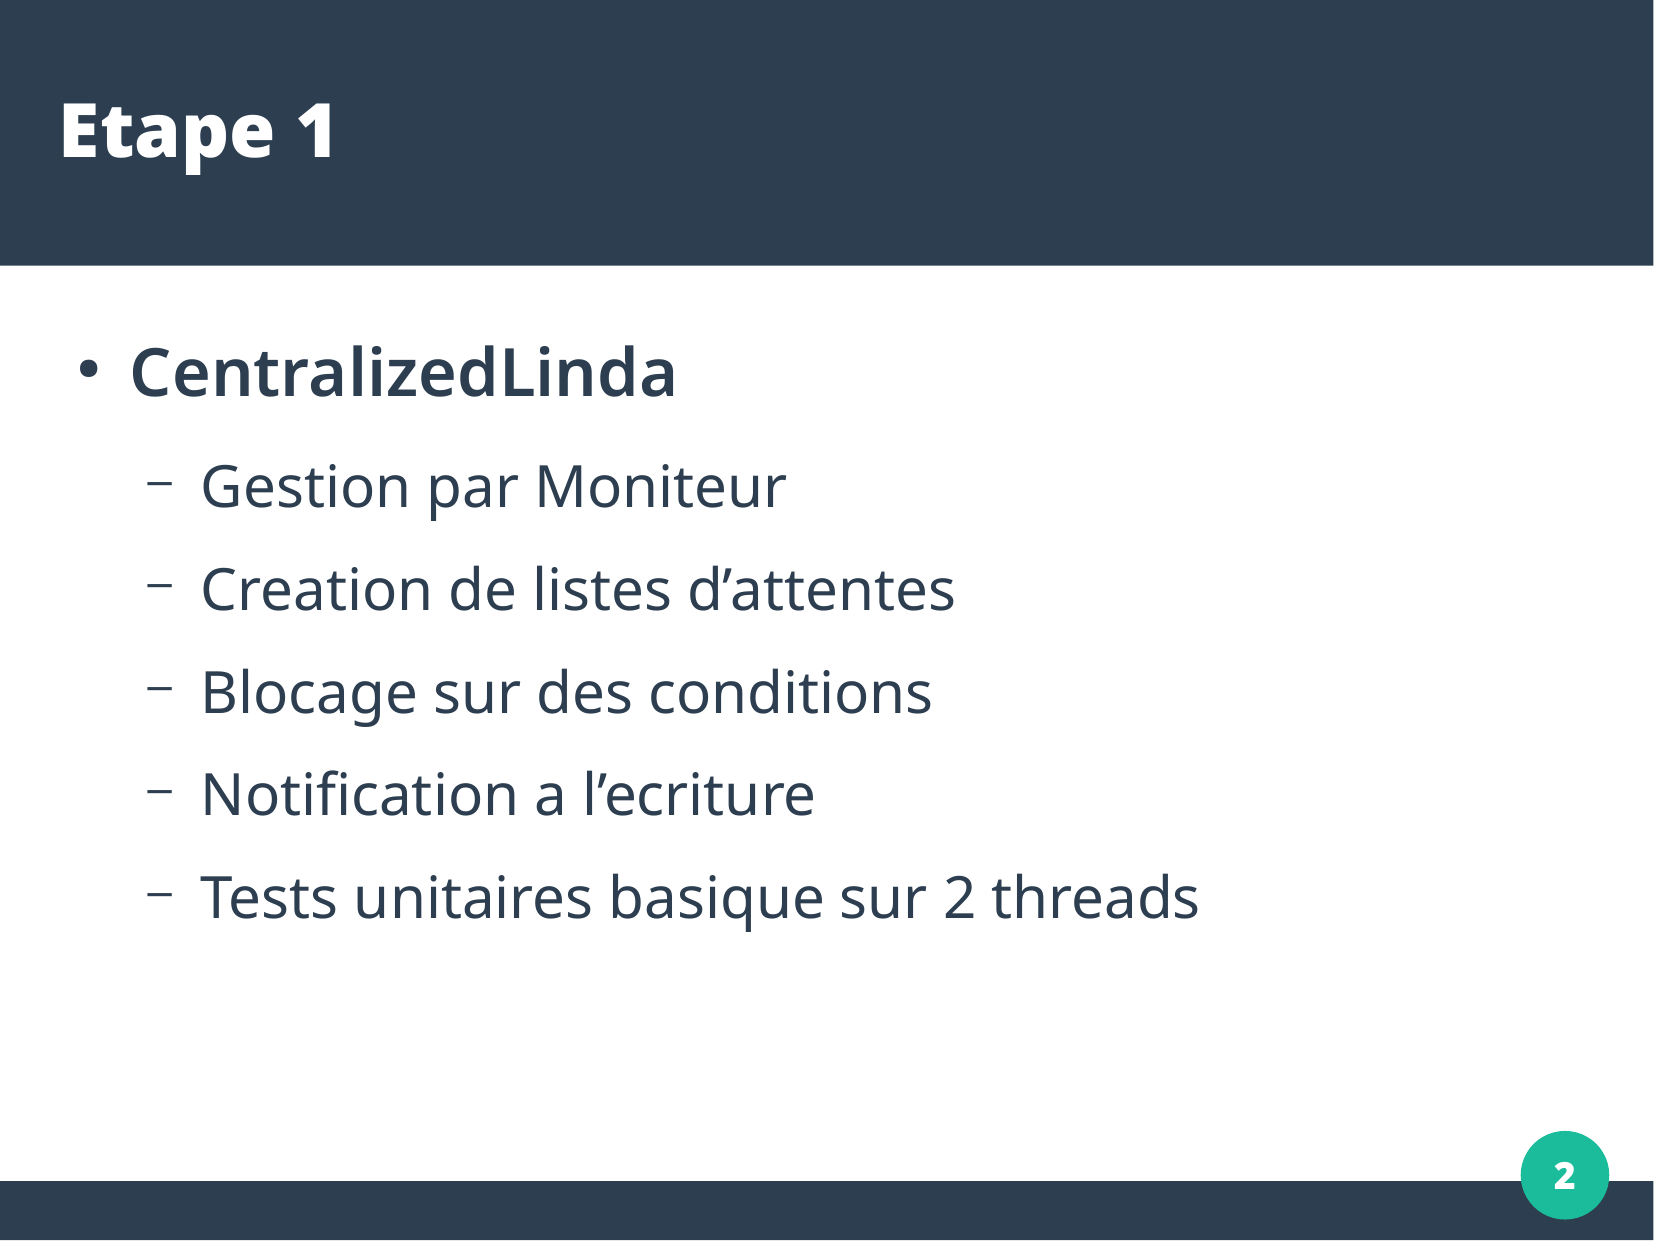

# Etape 1
CentralizedLinda
Gestion par Moniteur
Creation de listes d’attentes
Blocage sur des conditions
Notification a l’ecriture
Tests unitaires basique sur 2 threads
2